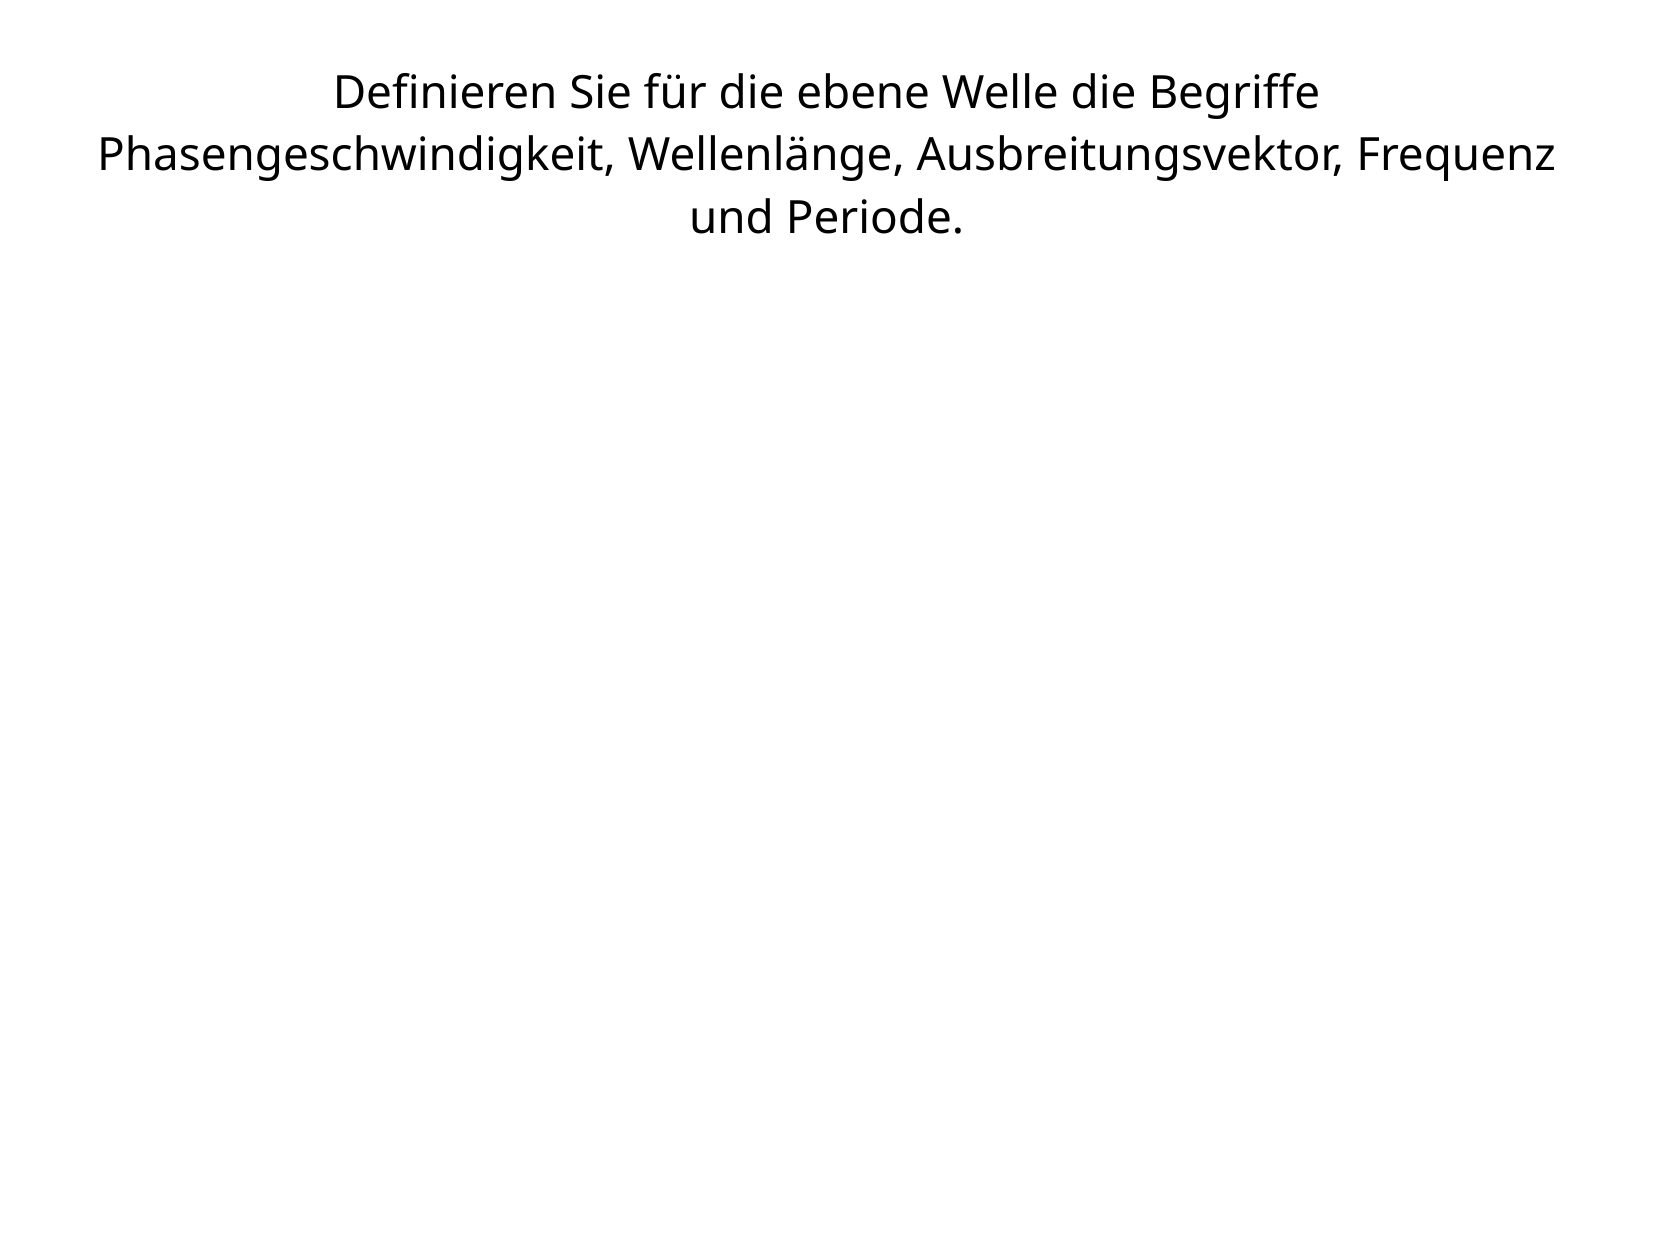

# Definieren Sie für die ebene Welle die Begriffe Phasengeschwindigkeit, Wellenlänge, Ausbreitungsvektor, Frequenz und Periode.